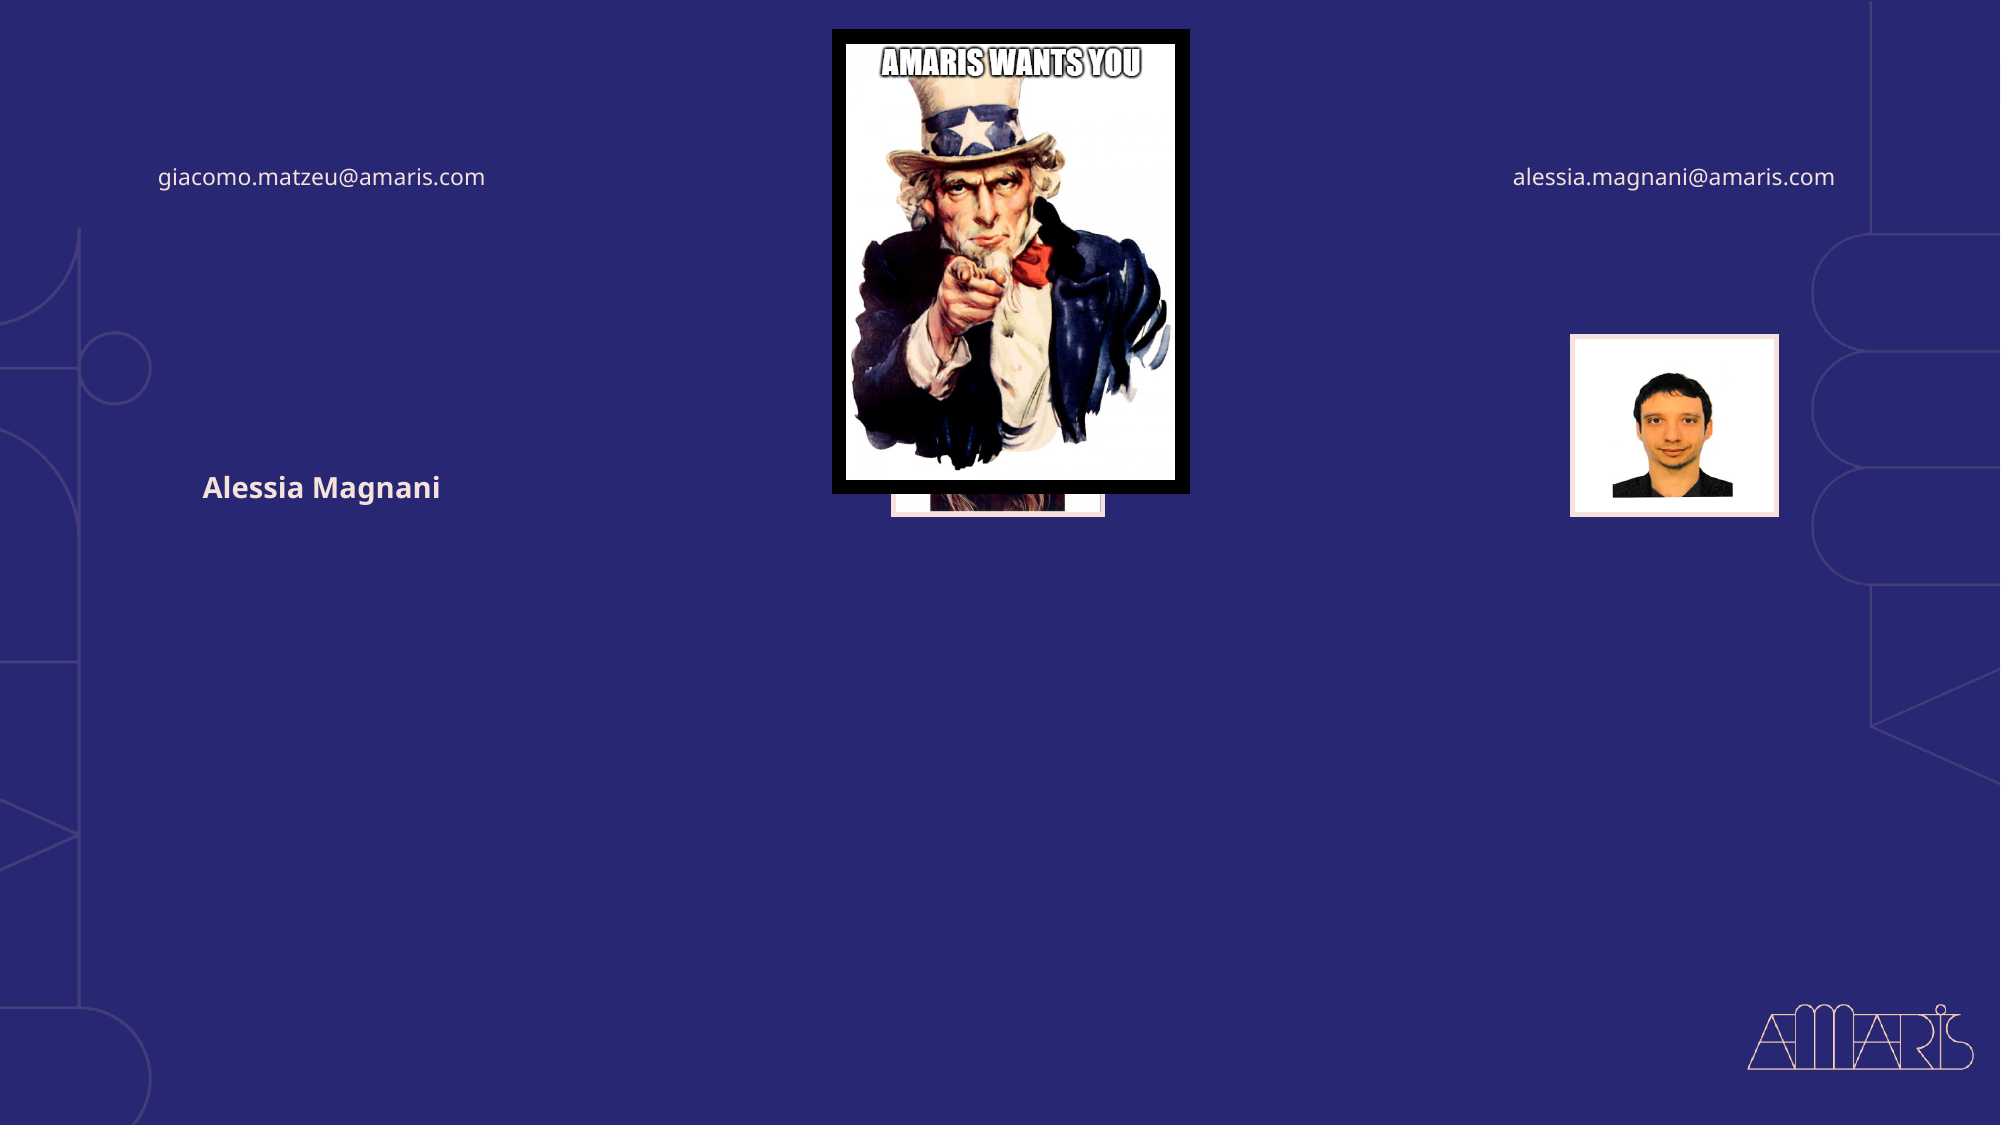

# giacomo.matzeu@amaris.com
Giacomo Matzeu
alessia.magnani@amaris.com
Alessia Magnani